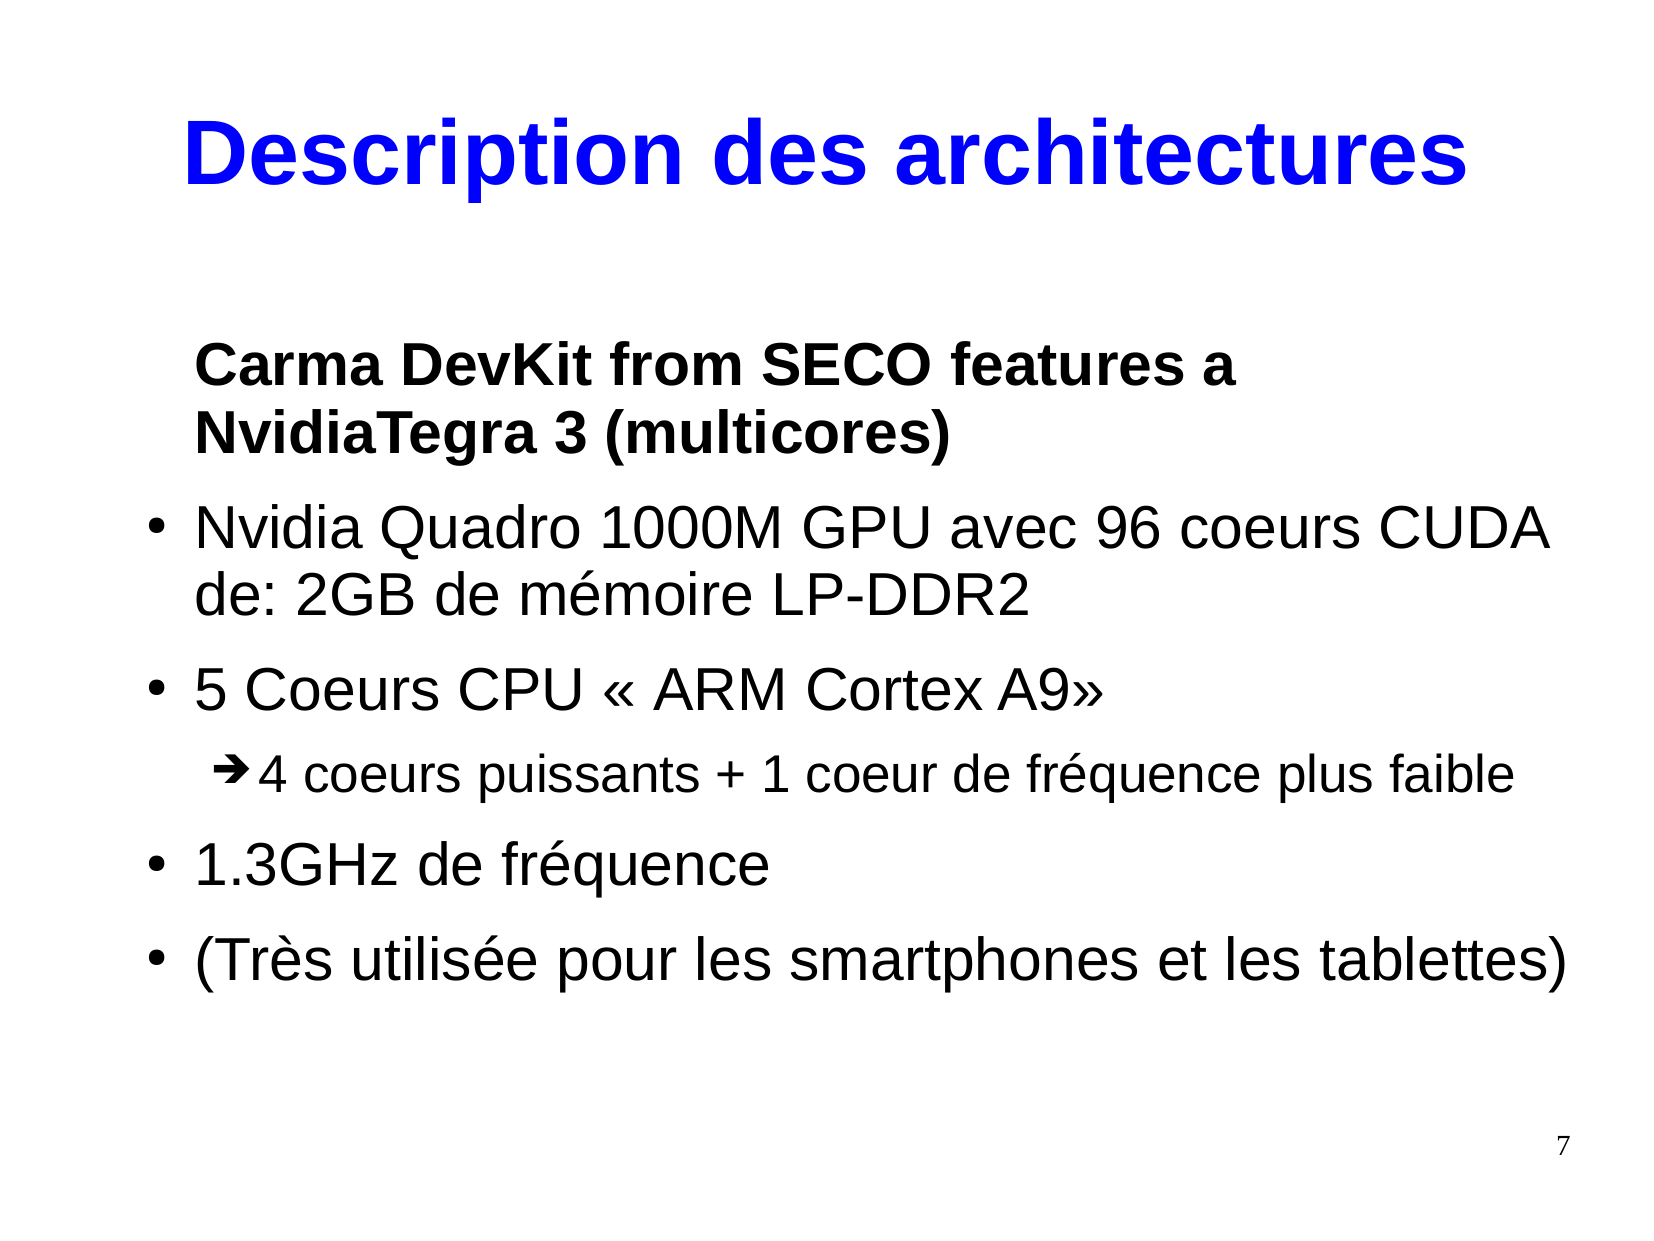

# Description des architectures
Carma DevKit from SECO features a NvidiaTegra 3 (multicores)
Nvidia Quadro 1000M GPU avec 96 coeurs CUDA de: 2GB de mémoire LP-DDR2
5 Coeurs CPU « ARM Cortex A9»
4 coeurs puissants + 1 coeur de fréquence plus faible
1.3GHz de fréquence
(Très utilisée pour les smartphones et les tablettes)
7